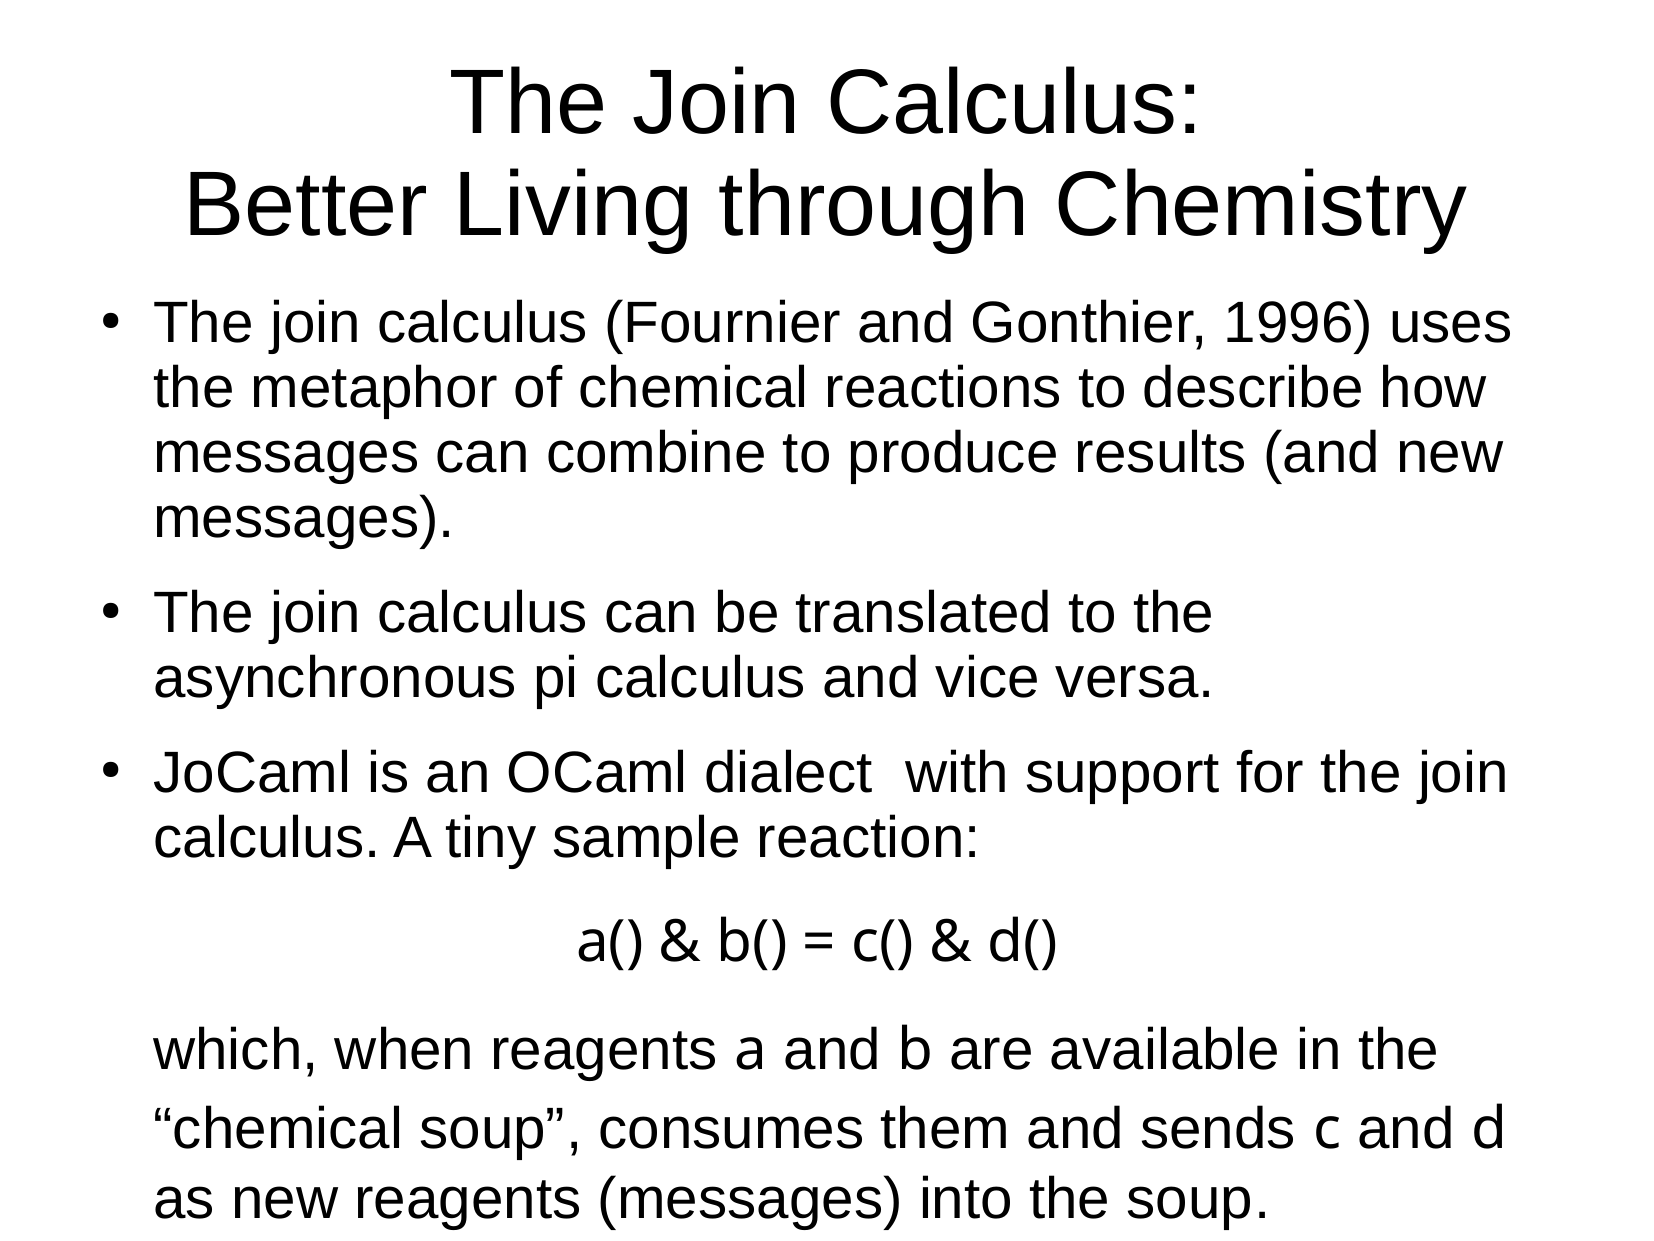

# The Join Calculus: Better Living through Chemistry
The join calculus (Fournier and Gonthier, 1996) uses the metaphor of chemical reactions to describe how messages can combine to produce results (and new messages).
The join calculus can be translated to the asynchronous pi calculus and vice versa.
JoCaml is an OCaml dialect with support for the join calculus. A tiny sample reaction:
 a() & b() = c() & d()
which, when reagents a and b are available in the “chemical soup”, consumes them and sends c and d as new reagents (messages) into the soup.